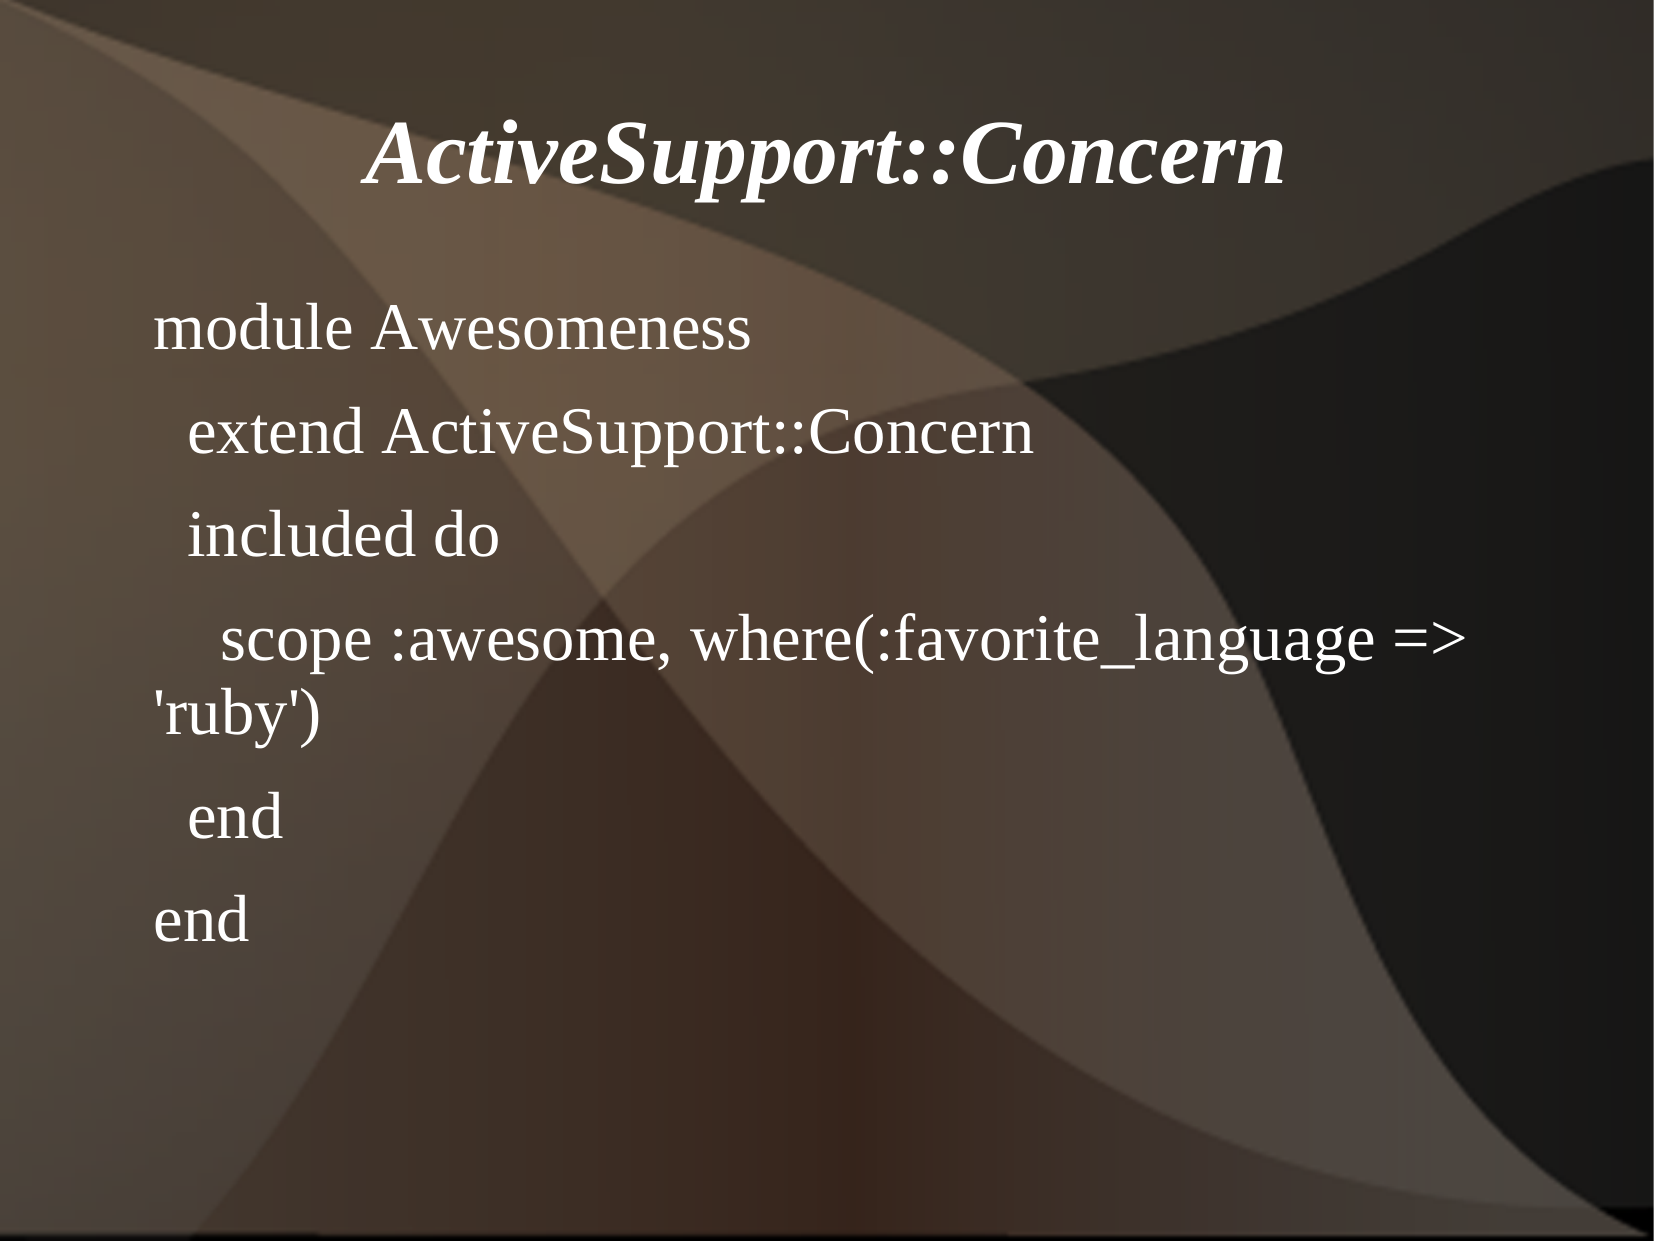

# ActiveSupport::Concern
module Awesomeness
 extend ActiveSupport::Concern
 included do
 scope :awesome, where(:favorite_language => 'ruby')
 end
end